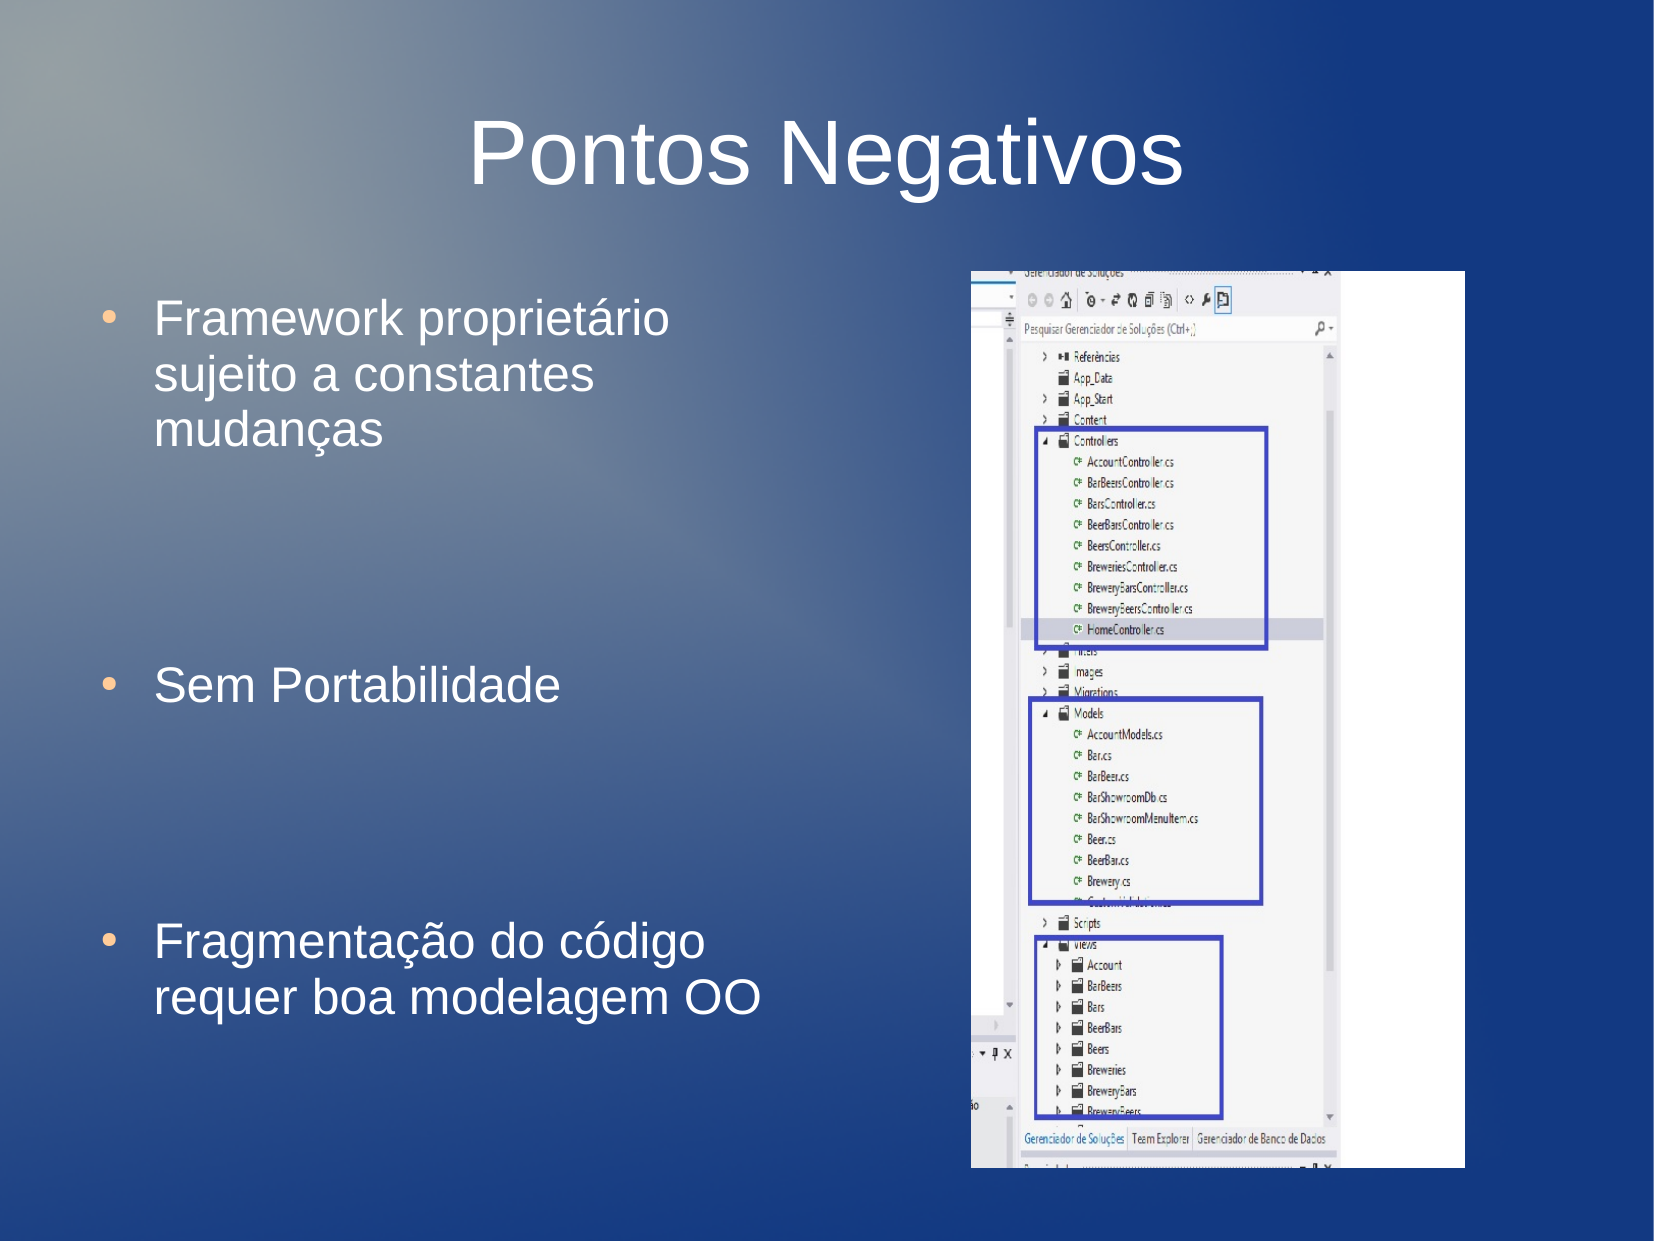

# Pontos Negativos
Framework proprietário sujeito a constantes mudanças
Sem Portabilidade
Fragmentação do código requer boa modelagem OO